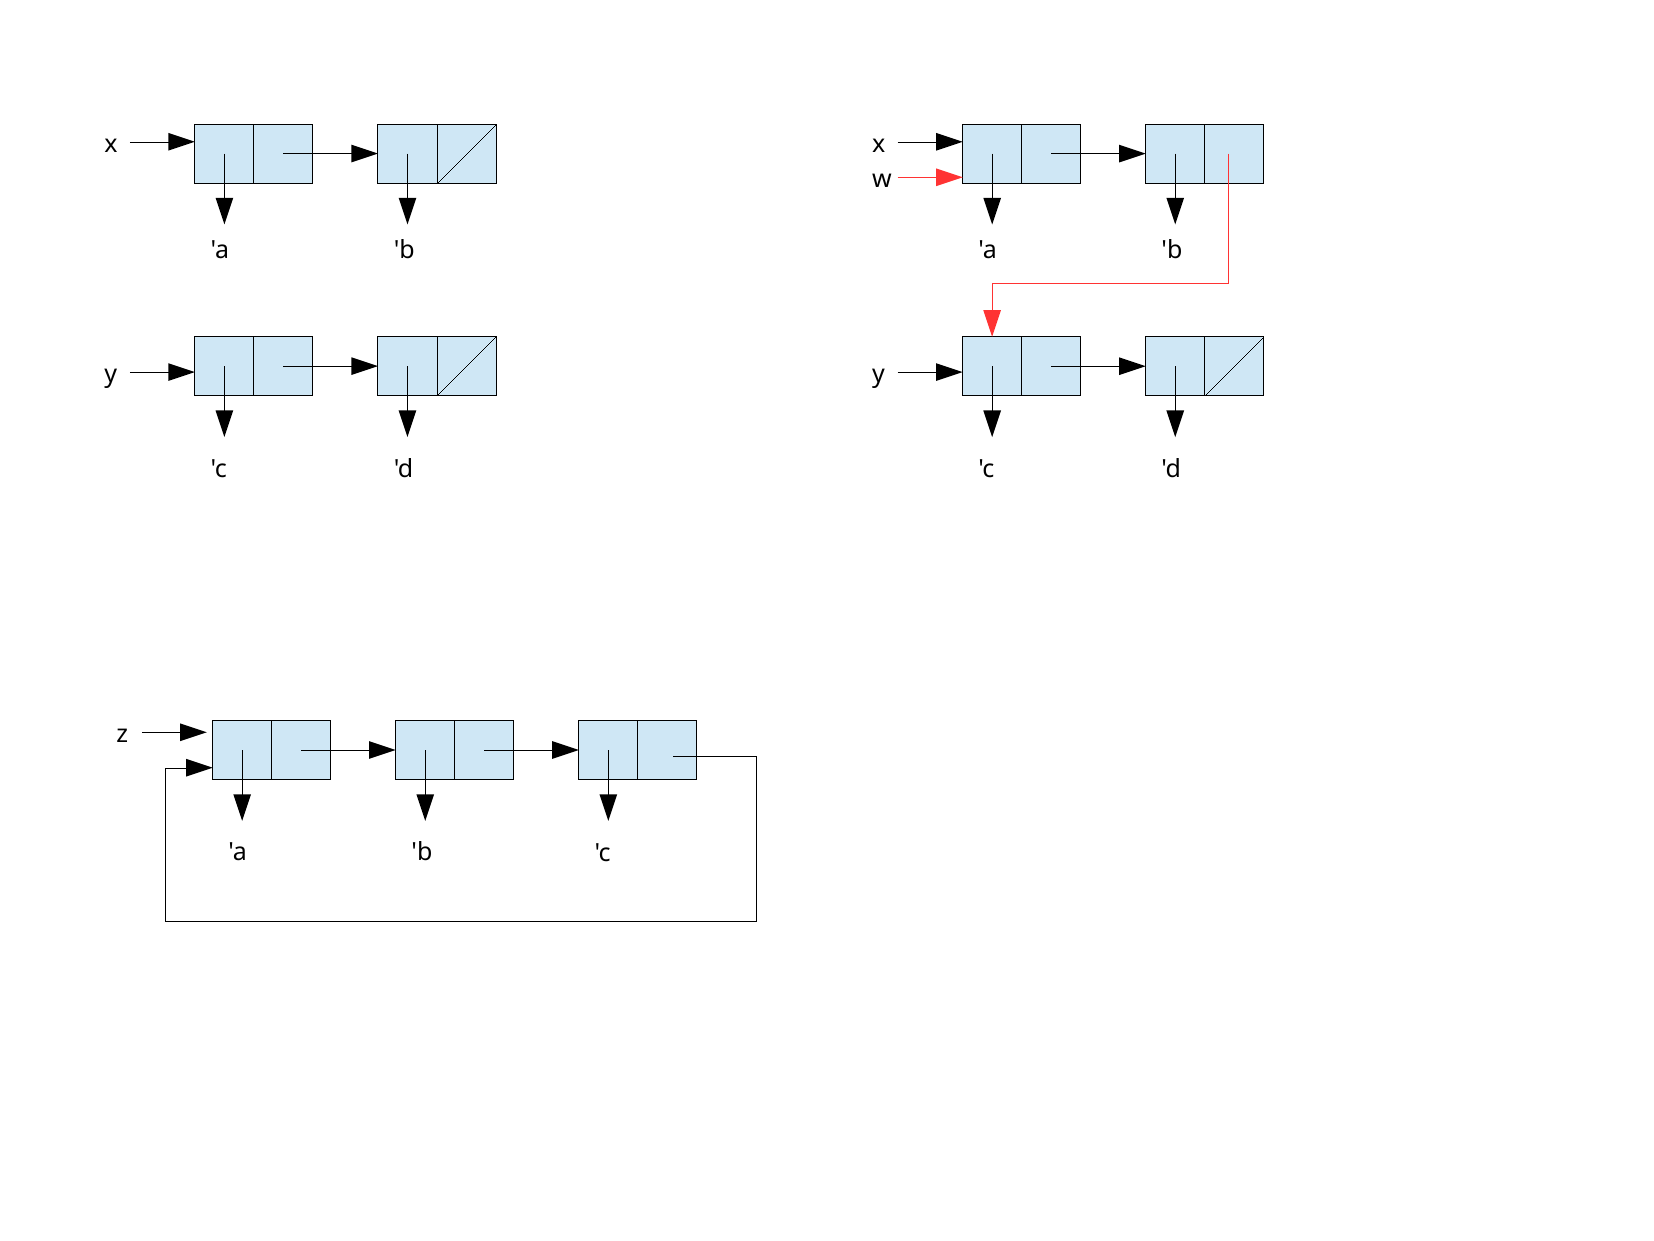

x
x
w
'a
'b
'a
'b
y
y
'c
'd
'c
'd
z
'a
'b
'c